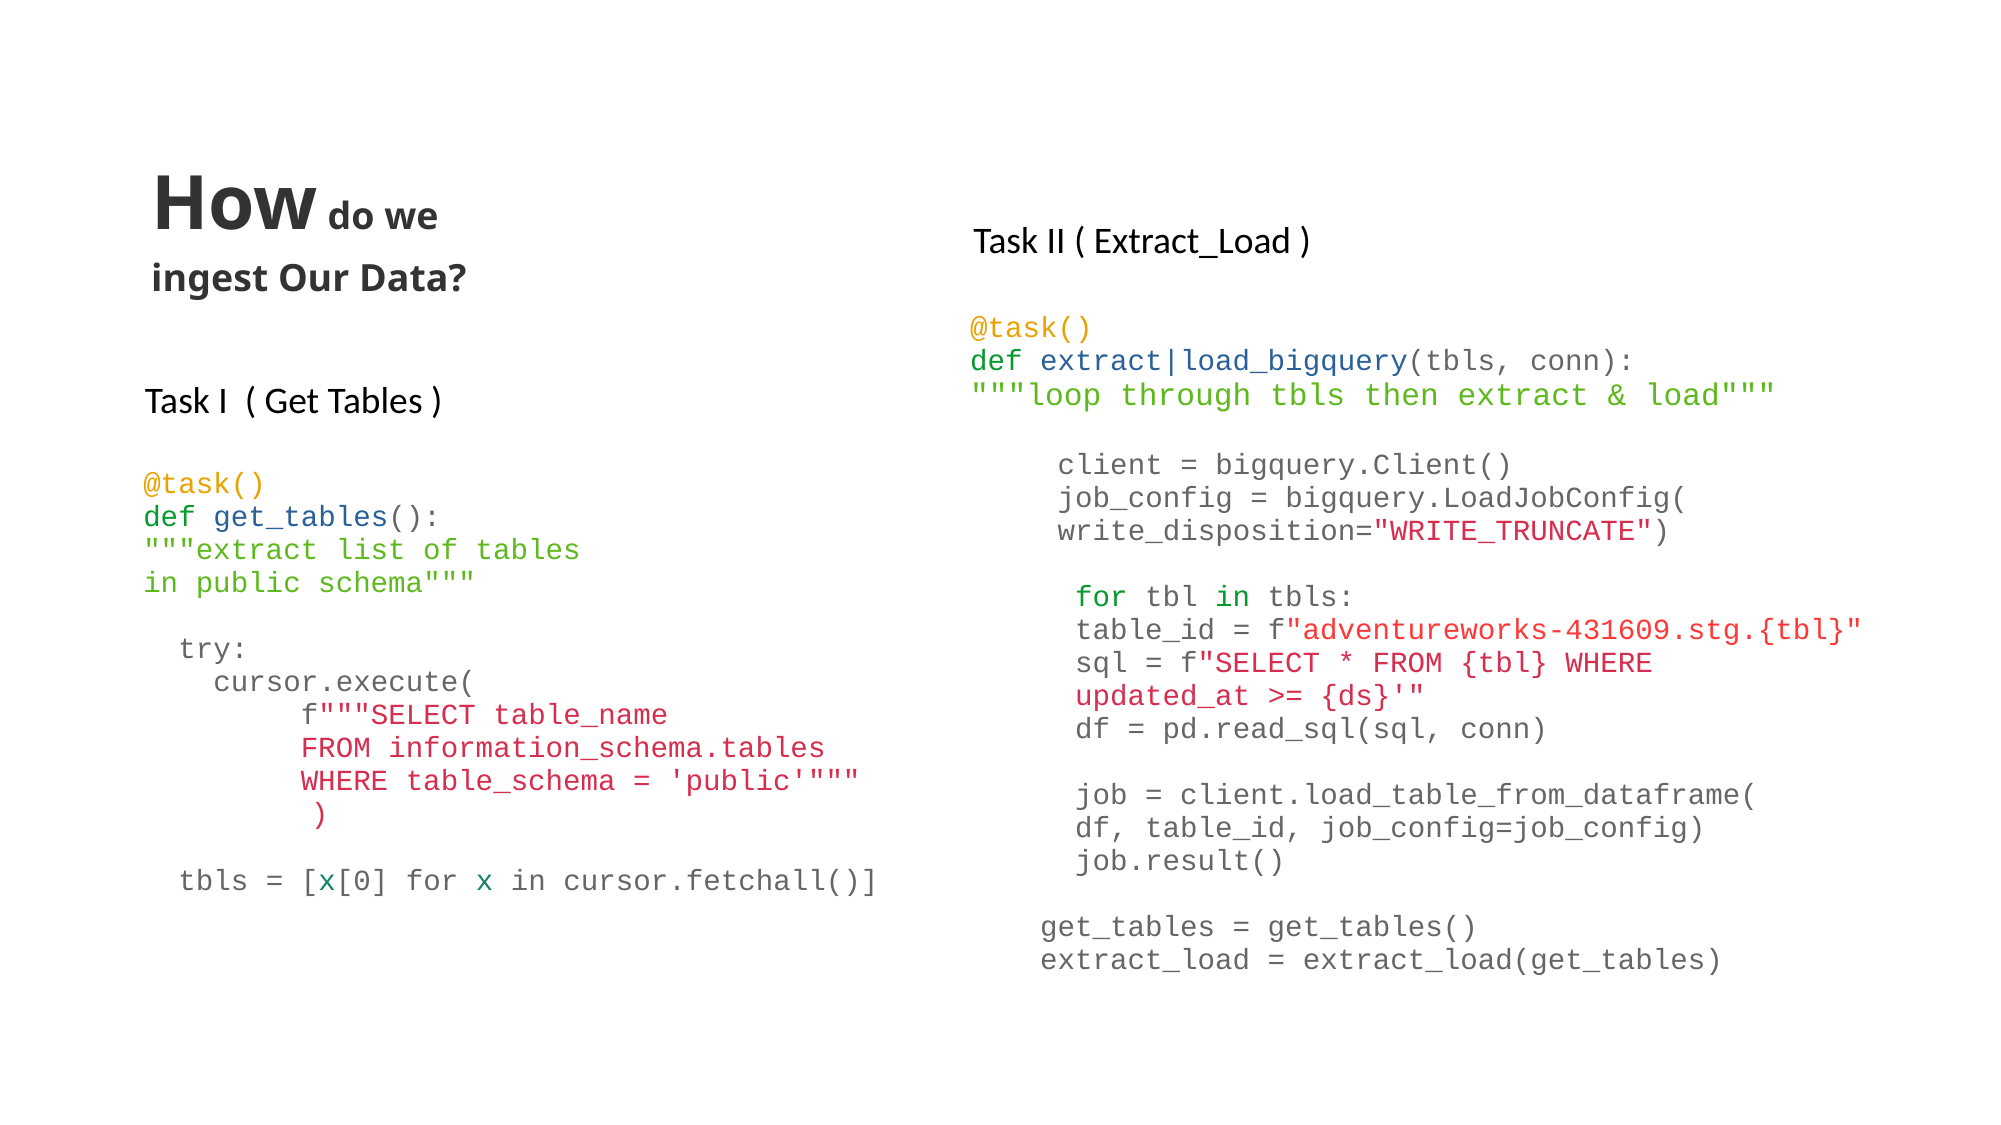

# How do we ingest Our Data?
Task II ( Extract_Load )
@task()
def extract|load_bigquery(tbls, conn):
"""loop through tbls then extract & load"""
 client = bigquery.Client()
 job_config = bigquery.LoadJobConfig(
 write_disposition="WRITE_TRUNCATE")
 for tbl in tbls:
 table_id = f"adventureworks-431609.stg.{tbl}"
 sql = f"SELECT * FROM {tbl} WHERE
 updated_at >= {ds}'"
 df = pd.read_sql(sql, conn)
 job = client.load_table_from_dataframe(
 df, table_id, job_config=job_config)
 job.result()
 get_tables = get_tables()
 extract_load = extract_load(get_tables)
Task I ( Get Tables )
@task()
def get_tables():
"""extract list of tables
in public schema"""
 try:
 cursor.execute(
 f"""SELECT table_name
 FROM information_schema.tables
 WHERE table_schema = 'public'"""
	 )
 tbls = [x[0] for x in cursor.fetchall()]